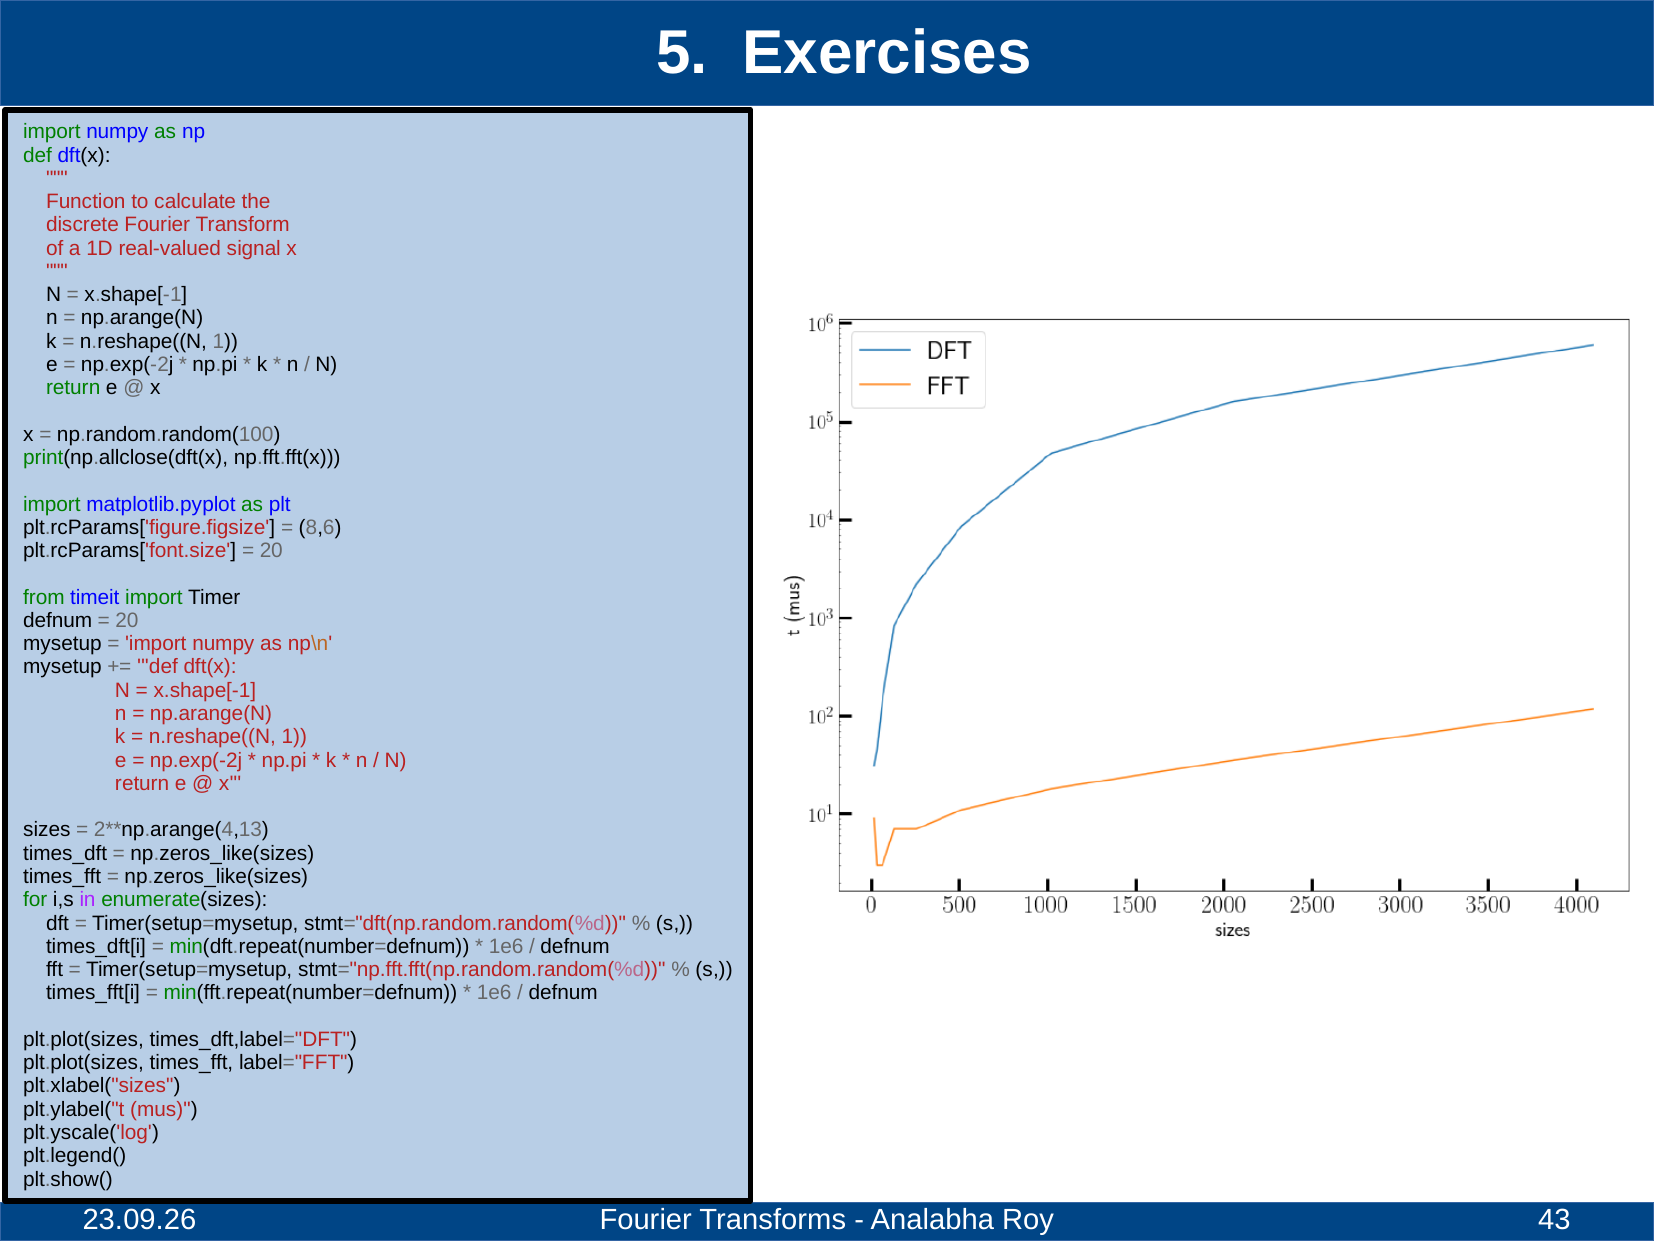

# 5. Exercises
import numpy as np
def dft(x):
 """
 Function to calculate the
 discrete Fourier Transform
 of a 1D real-valued signal x
 """
 N = x.shape[-1]
 n = np.arange(N)
 k = n.reshape((N, 1))
 e = np.exp(-2j * np.pi * k * n / N)
 return e @ x
x = np.random.random(100)
print(np.allclose(dft(x), np.fft.fft(x)))
import matplotlib.pyplot as plt
plt.rcParams['figure.figsize'] = (8,6)
plt.rcParams['font.size'] = 20
from timeit import Timer
defnum = 20
mysetup = 'import numpy as np\n'
mysetup += '''def dft(x):
 N = x.shape[-1]
 n = np.arange(N)
 k = n.reshape((N, 1))
 e = np.exp(-2j * np.pi * k * n / N)
 return e @ x'''
sizes = 2**np.arange(4,13)
times_dft = np.zeros_like(sizes)
times_fft = np.zeros_like(sizes)
for i,s in enumerate(sizes):
 dft = Timer(setup=mysetup, stmt="dft(np.random.random(%d))" % (s,))
 times_dft[i] = min(dft.repeat(number=defnum)) * 1e6 / defnum
 fft = Timer(setup=mysetup, stmt="np.fft.fft(np.random.random(%d))" % (s,))
 times_fft[i] = min(fft.repeat(number=defnum)) * 1e6 / defnum
plt.plot(sizes, times_dft,label="DFT")
plt.plot(sizes, times_fft, label="FFT")
plt.xlabel("sizes")
plt.ylabel("t (mus)")
plt.yscale('log')
plt.legend()
plt.show()
Your name here (insert->page number)
43